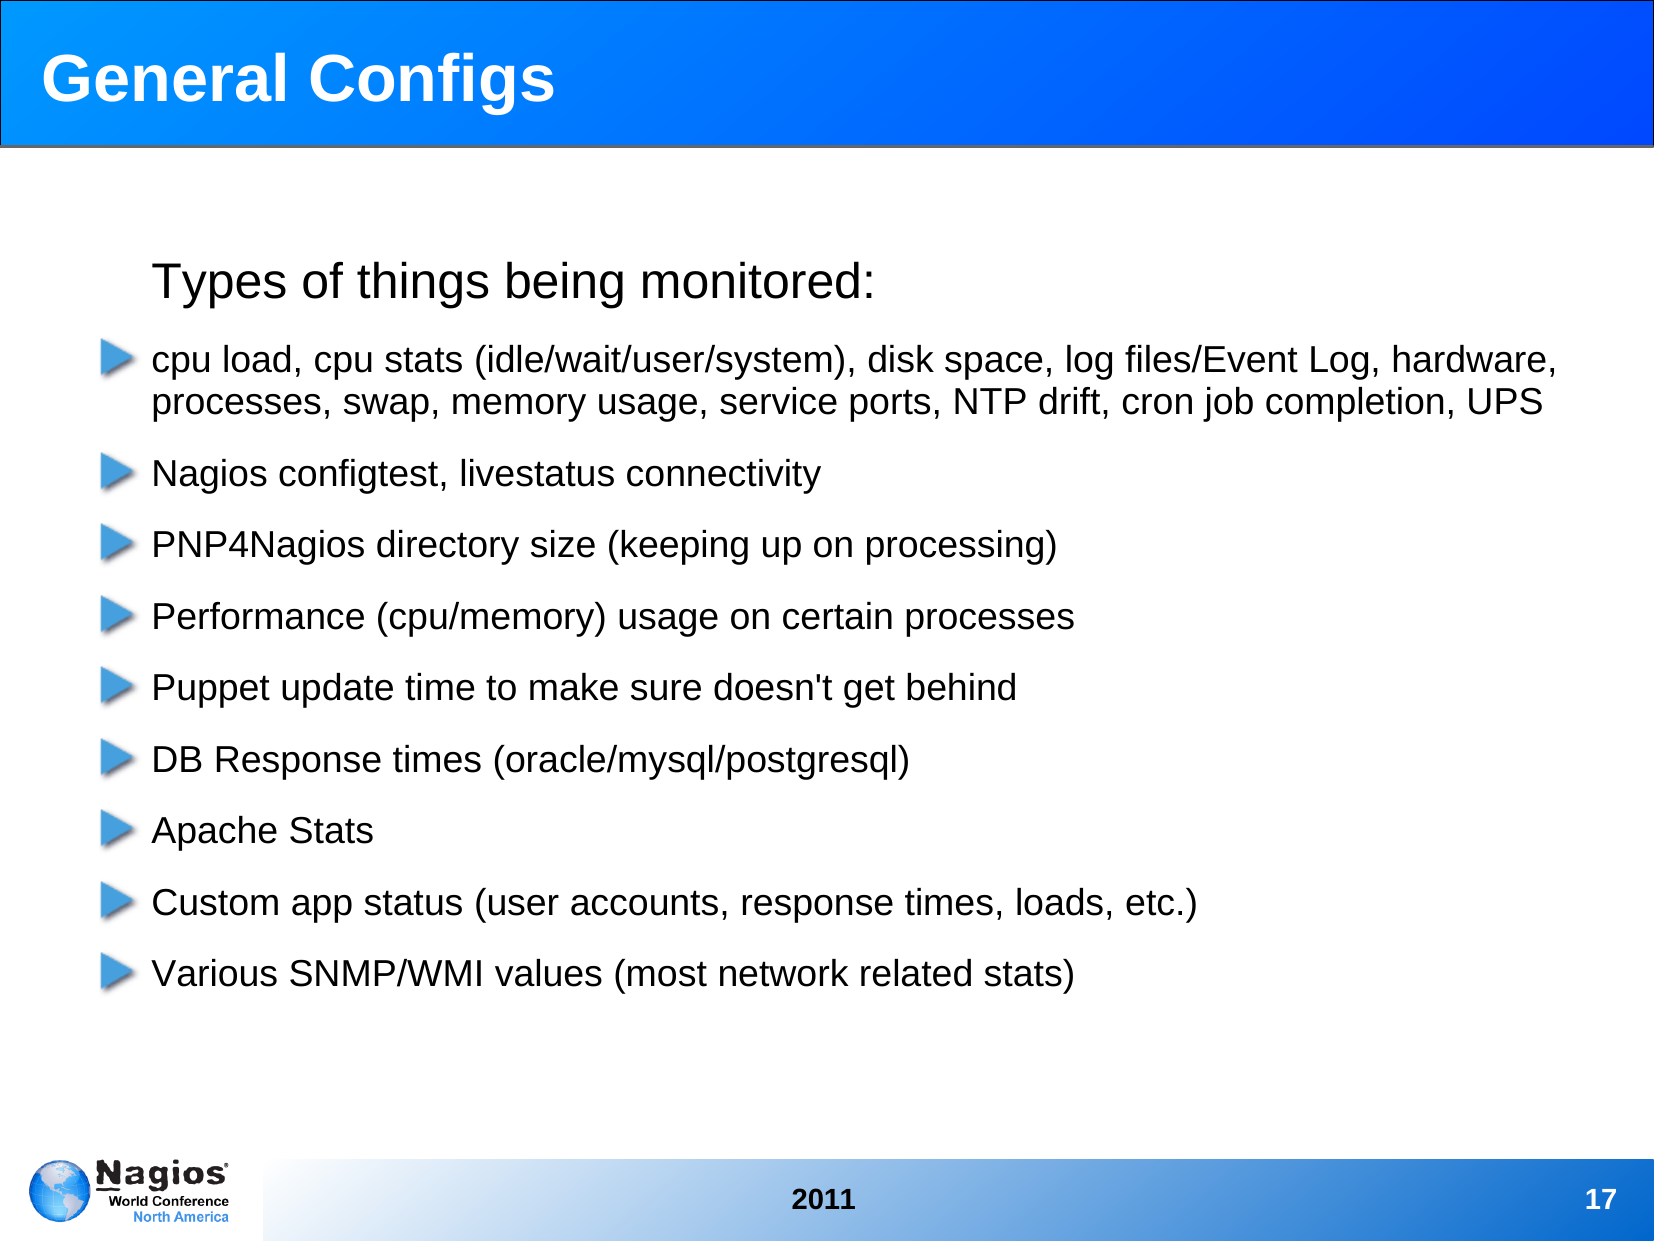

# General Configs
Types of things being monitored:
cpu load, cpu stats (idle/wait/user/system), disk space, log files/Event Log, hardware, processes, swap, memory usage, service ports, NTP drift, cron job completion, UPS
Nagios configtest, livestatus connectivity
PNP4Nagios directory size (keeping up on processing)
Performance (cpu/memory) usage on certain processes
Puppet update time to make sure doesn't get behind
DB Response times (oracle/mysql/postgresql)
Apache Stats
Custom app status (user accounts, response times, loads, etc.)
Various SNMP/WMI values (most network related stats)
2011
17